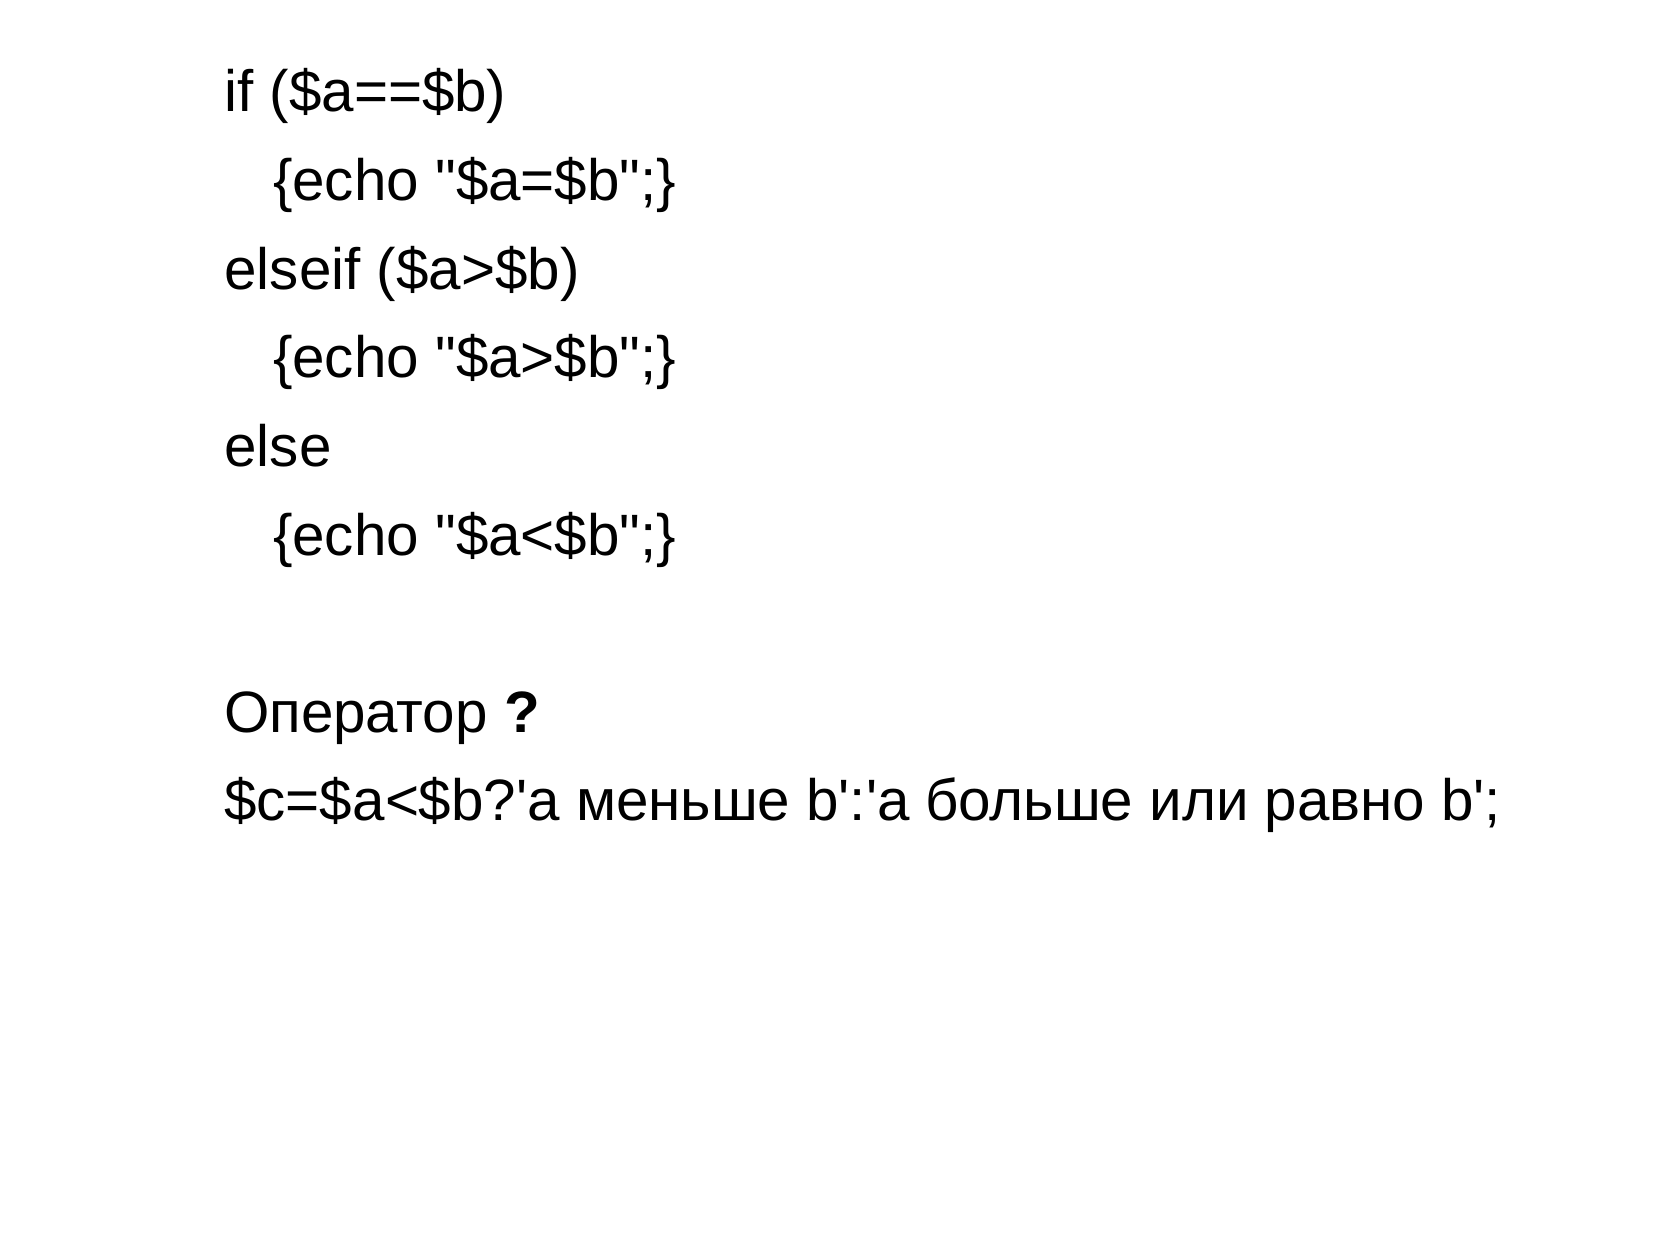

# if ($a==$b)
 {echo "$a=$b";}
elseif ($a>$b)
 {echo "$a>$b";}
else
 {echo "$a<$b";}
Оператор ?
$c=$a<$b?'а меньше b':'a больше или равно b';